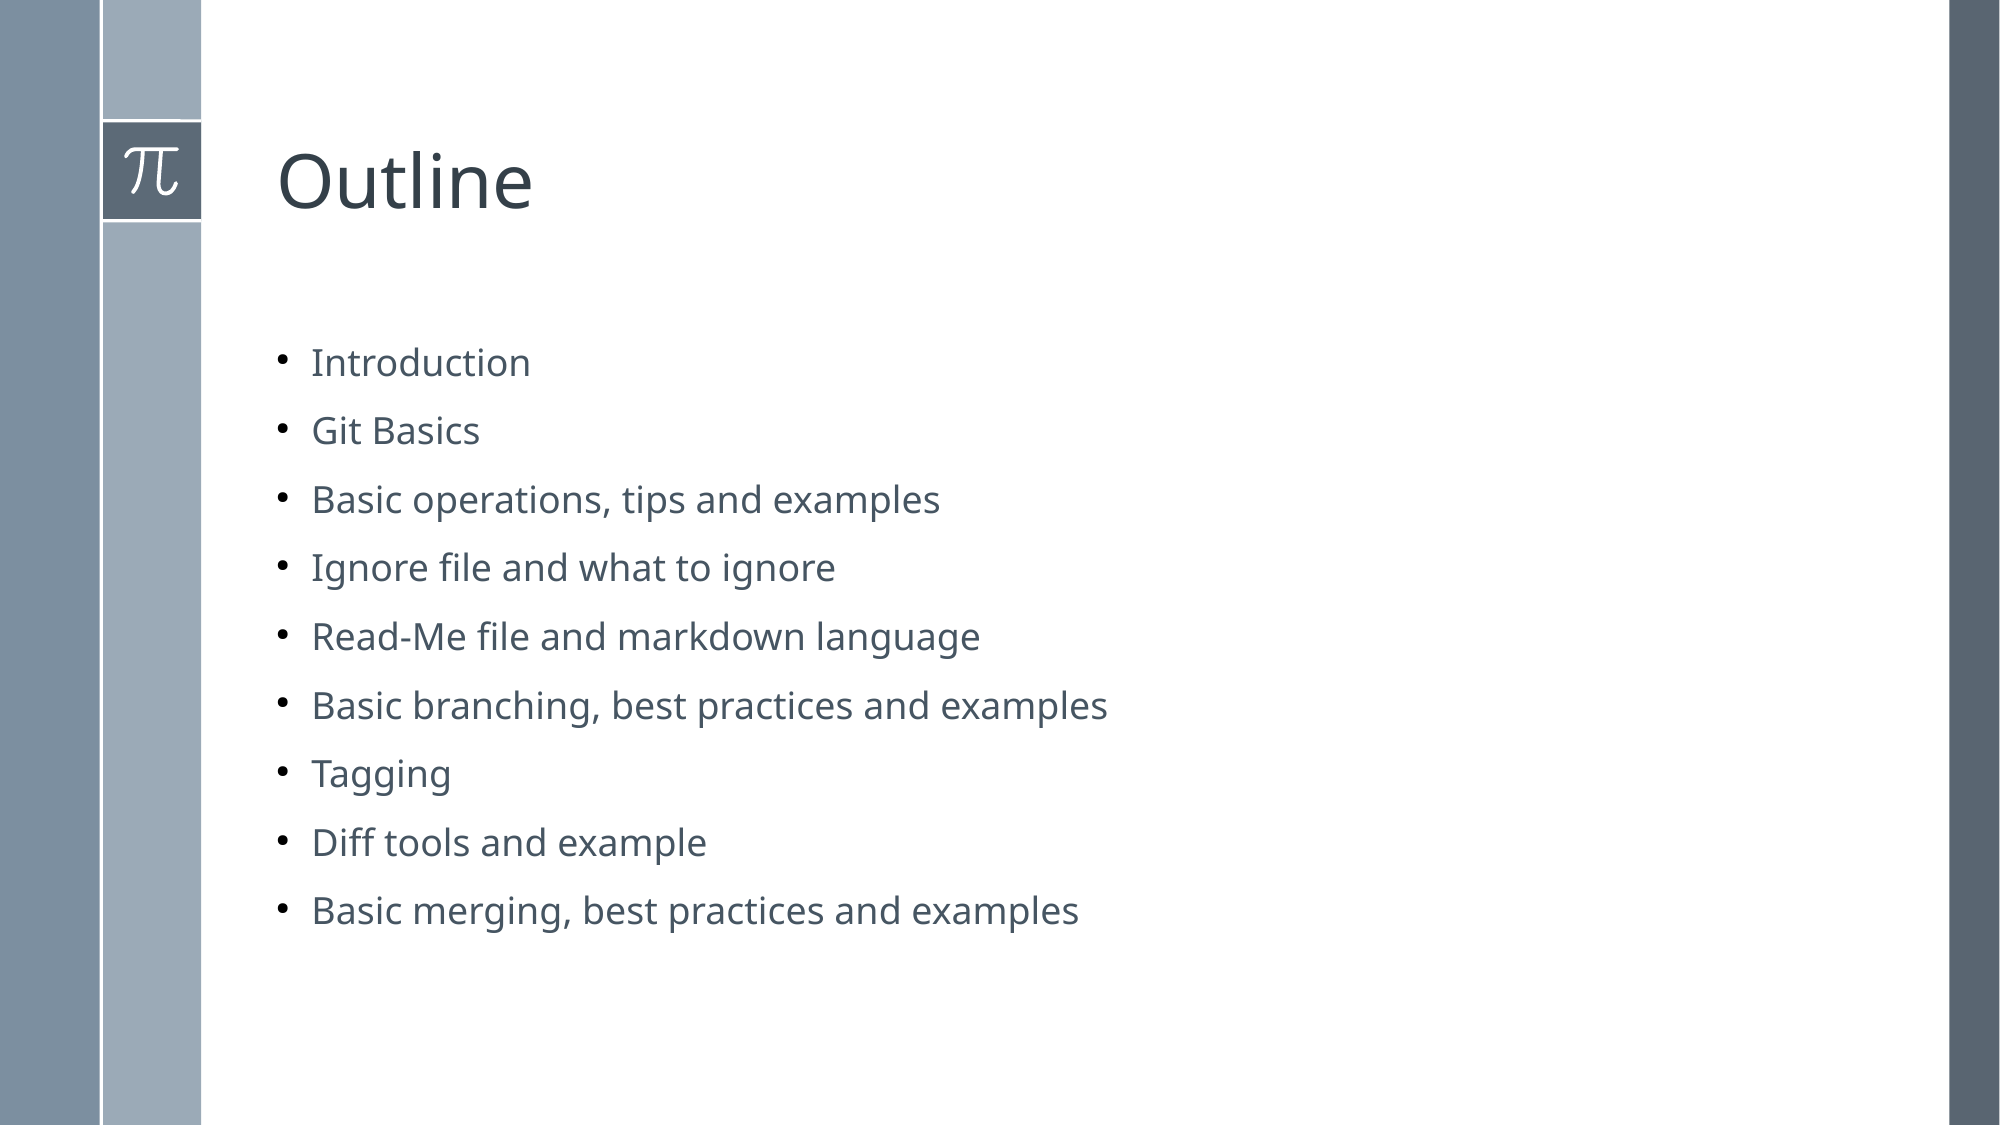

Outline
Introduction
Git Basics
Basic operations, tips and examples
Ignore file and what to ignore
Read-Me file and markdown language
Basic branching, best practices and examples
Tagging
Diff tools and example
Basic merging, best practices and examples